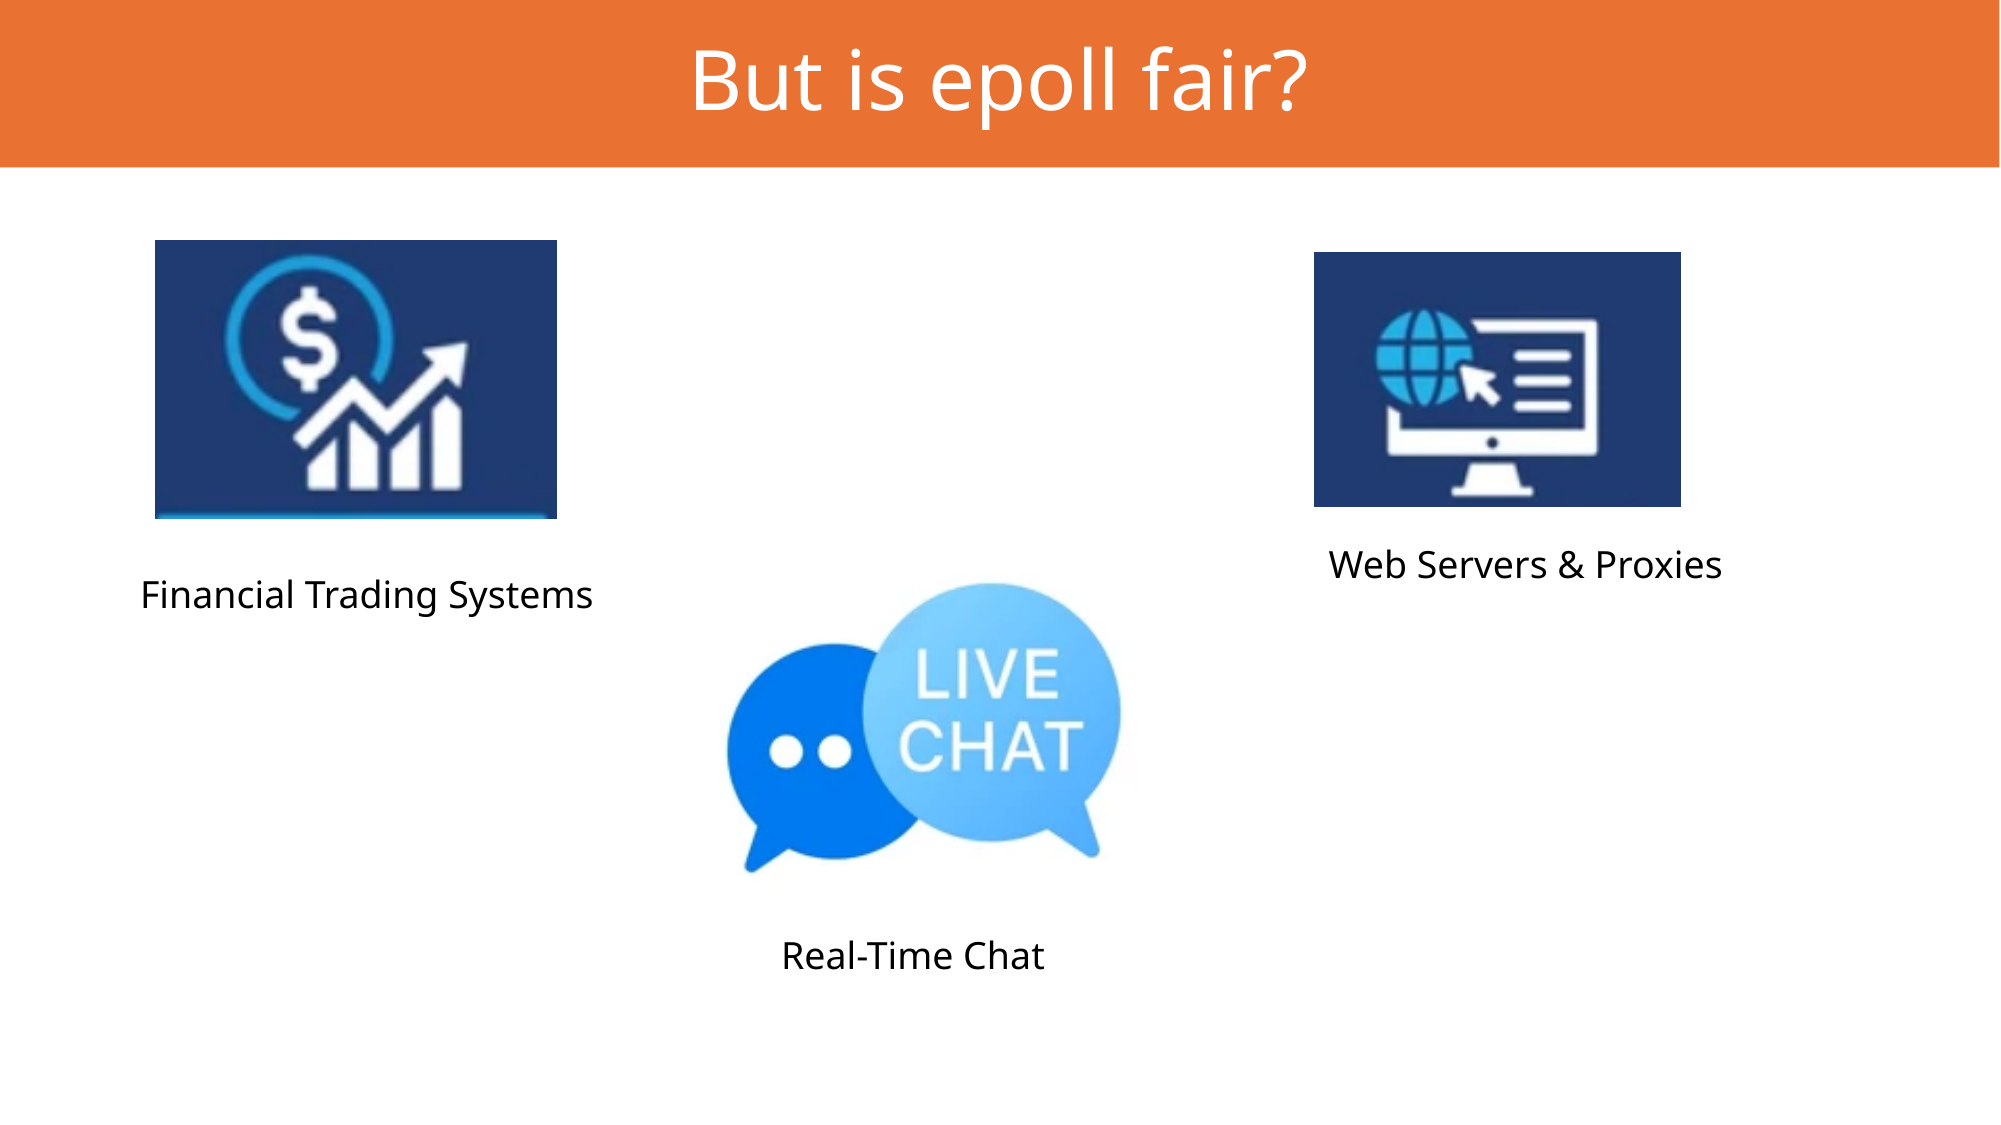

# But is epoll fair?
Web Servers & Proxies
Financial Trading Systems
Real-Time Chat